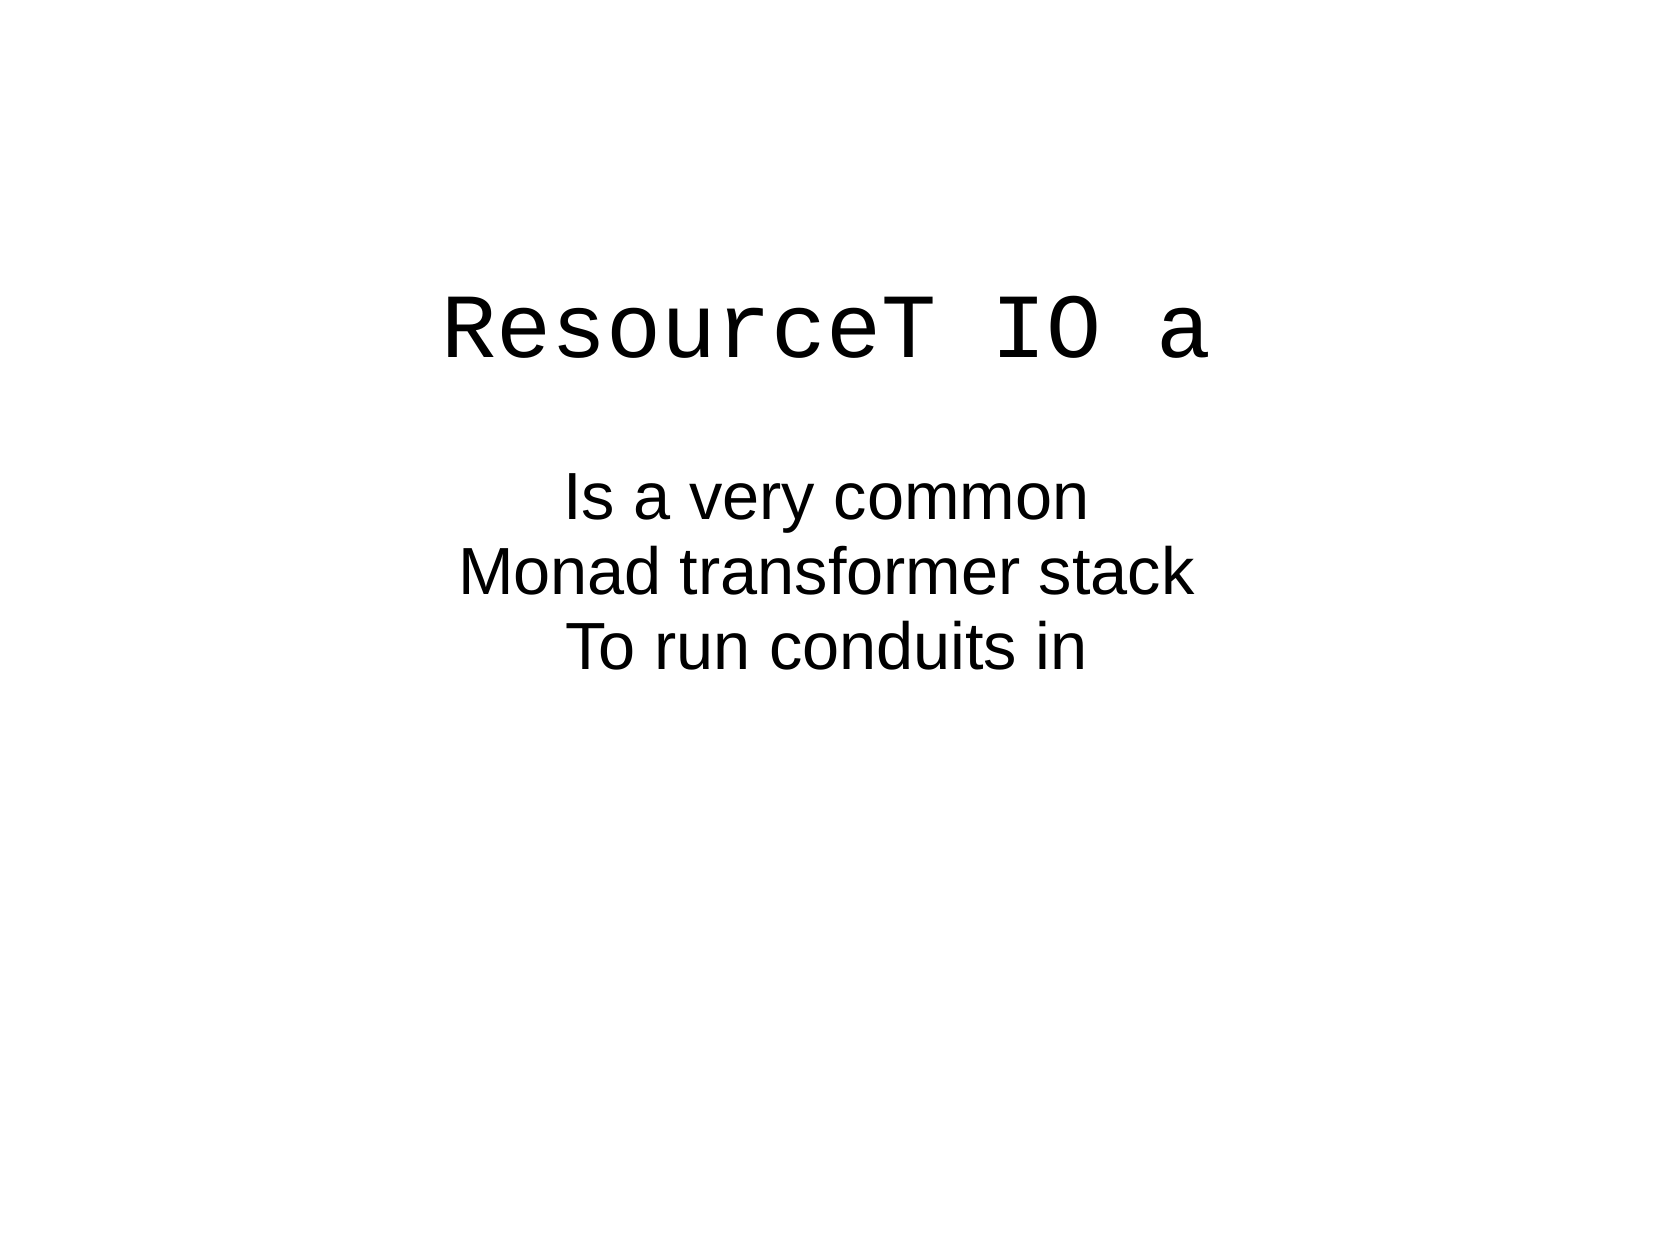

# ResourceT IO a
Is a very common
Monad transformer stack
To run conduits in